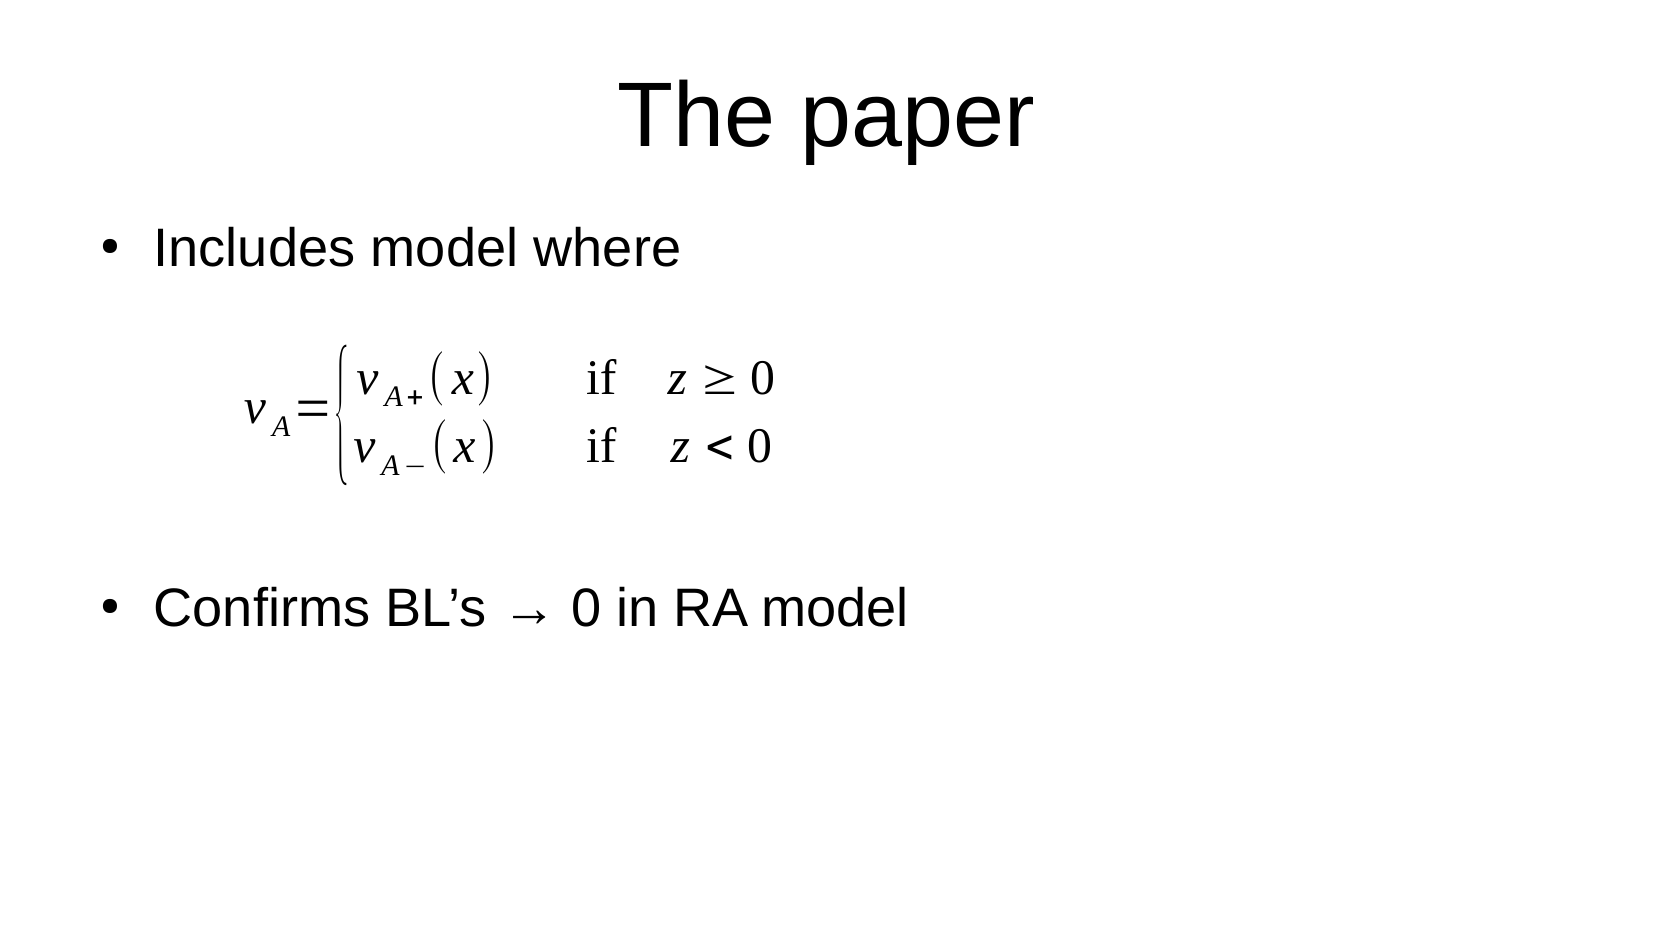

# The paper
Includes model where
Confirms BL’s → 0 in RA model